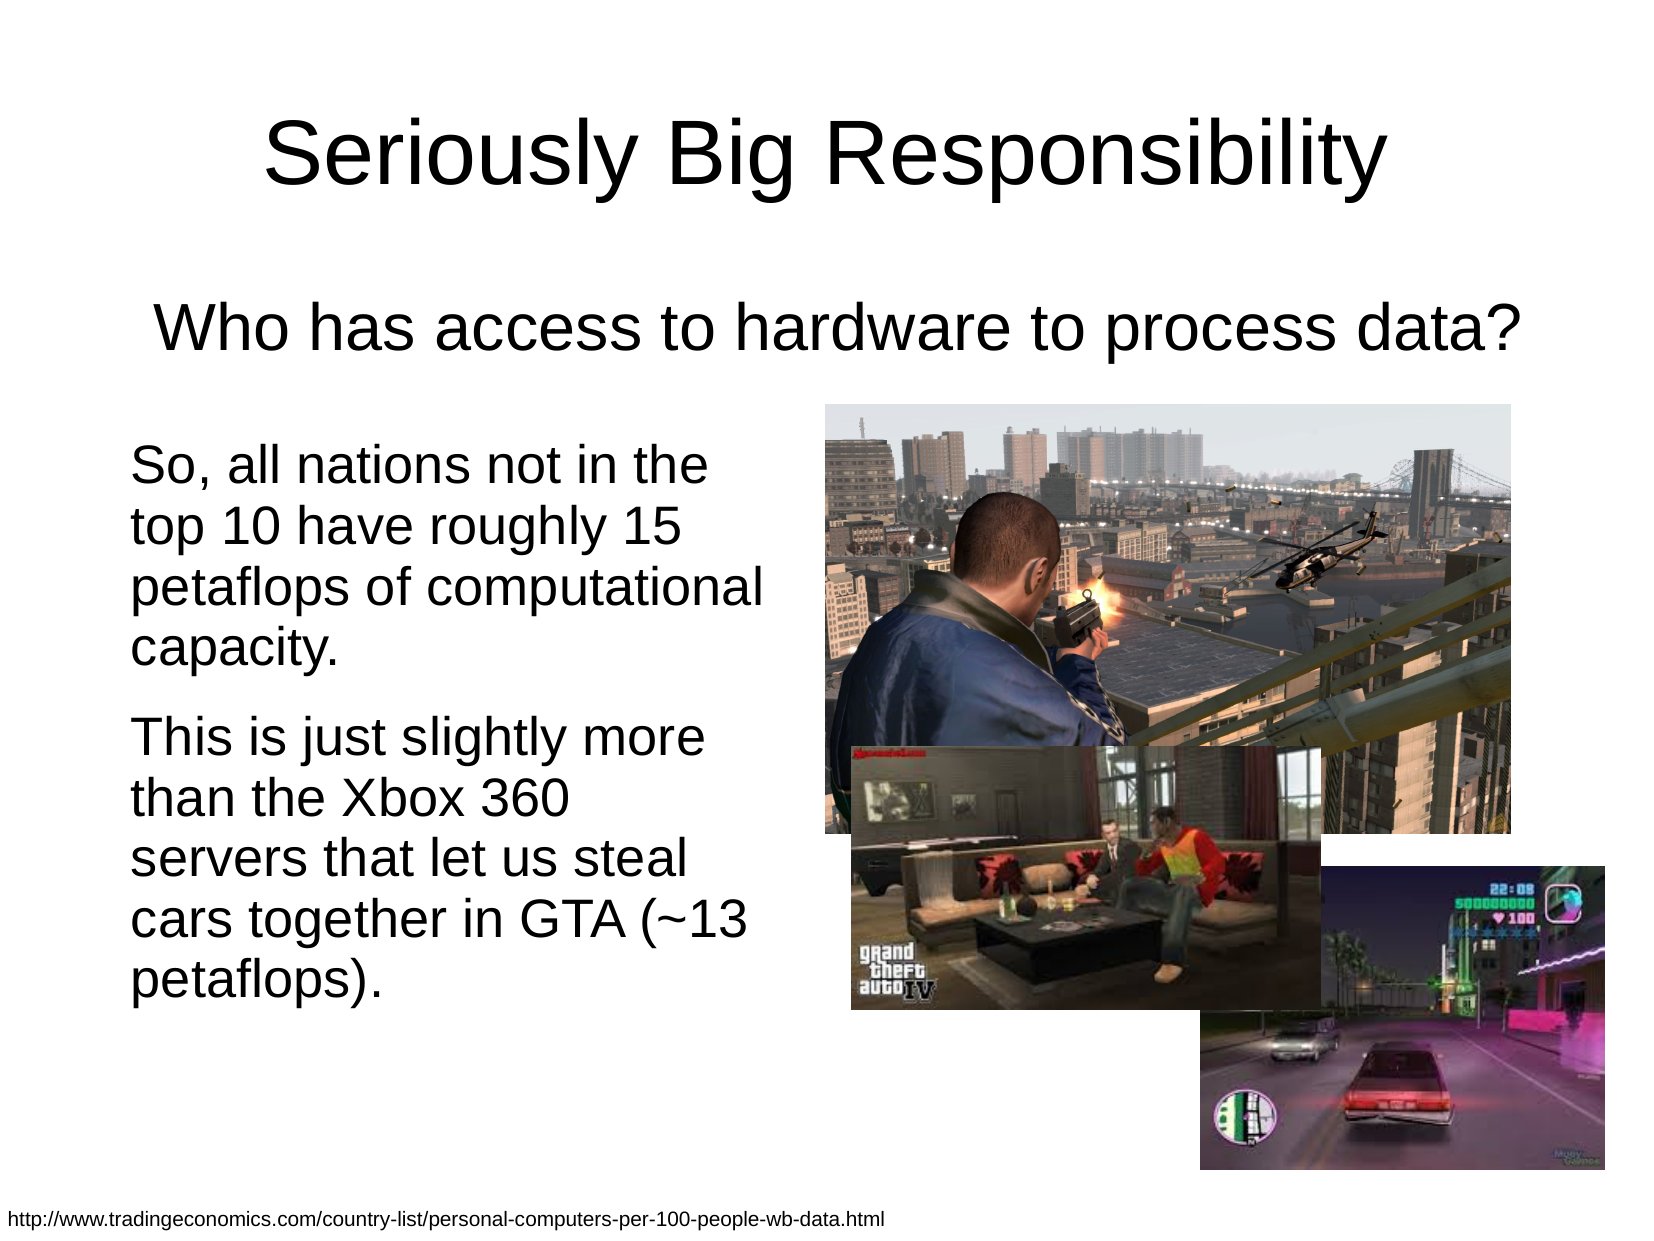

# Seriously Big Responsibility
Who has access to hardware to process data?
So, all nations not in the top 10 have roughly 15 petaflops of computational capacity.
This is just slightly more than the Xbox 360 servers that let us steal cars together in GTA (~13 petaflops).
http://www.tradingeconomics.com/country-list/personal-computers-per-100-people-wb-data.html